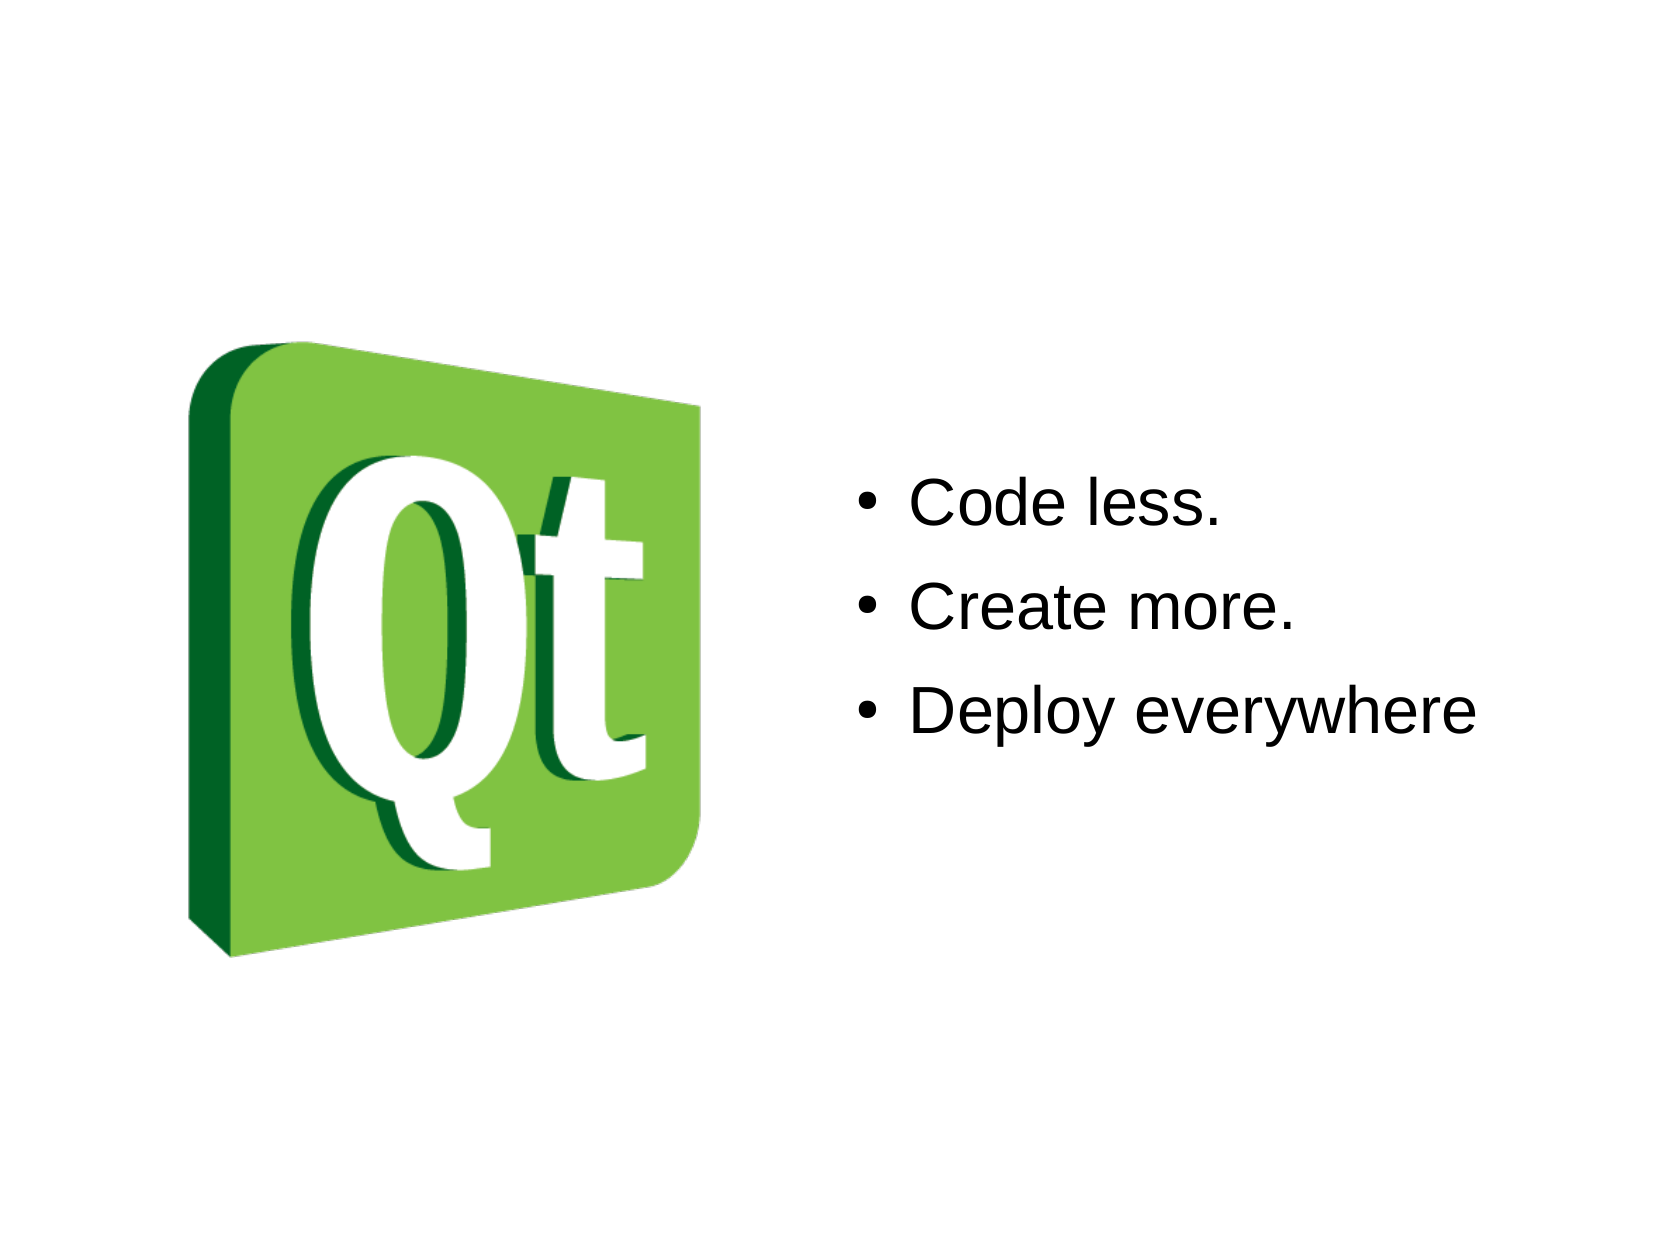

# Code less.
Create more.
Deploy everywhere